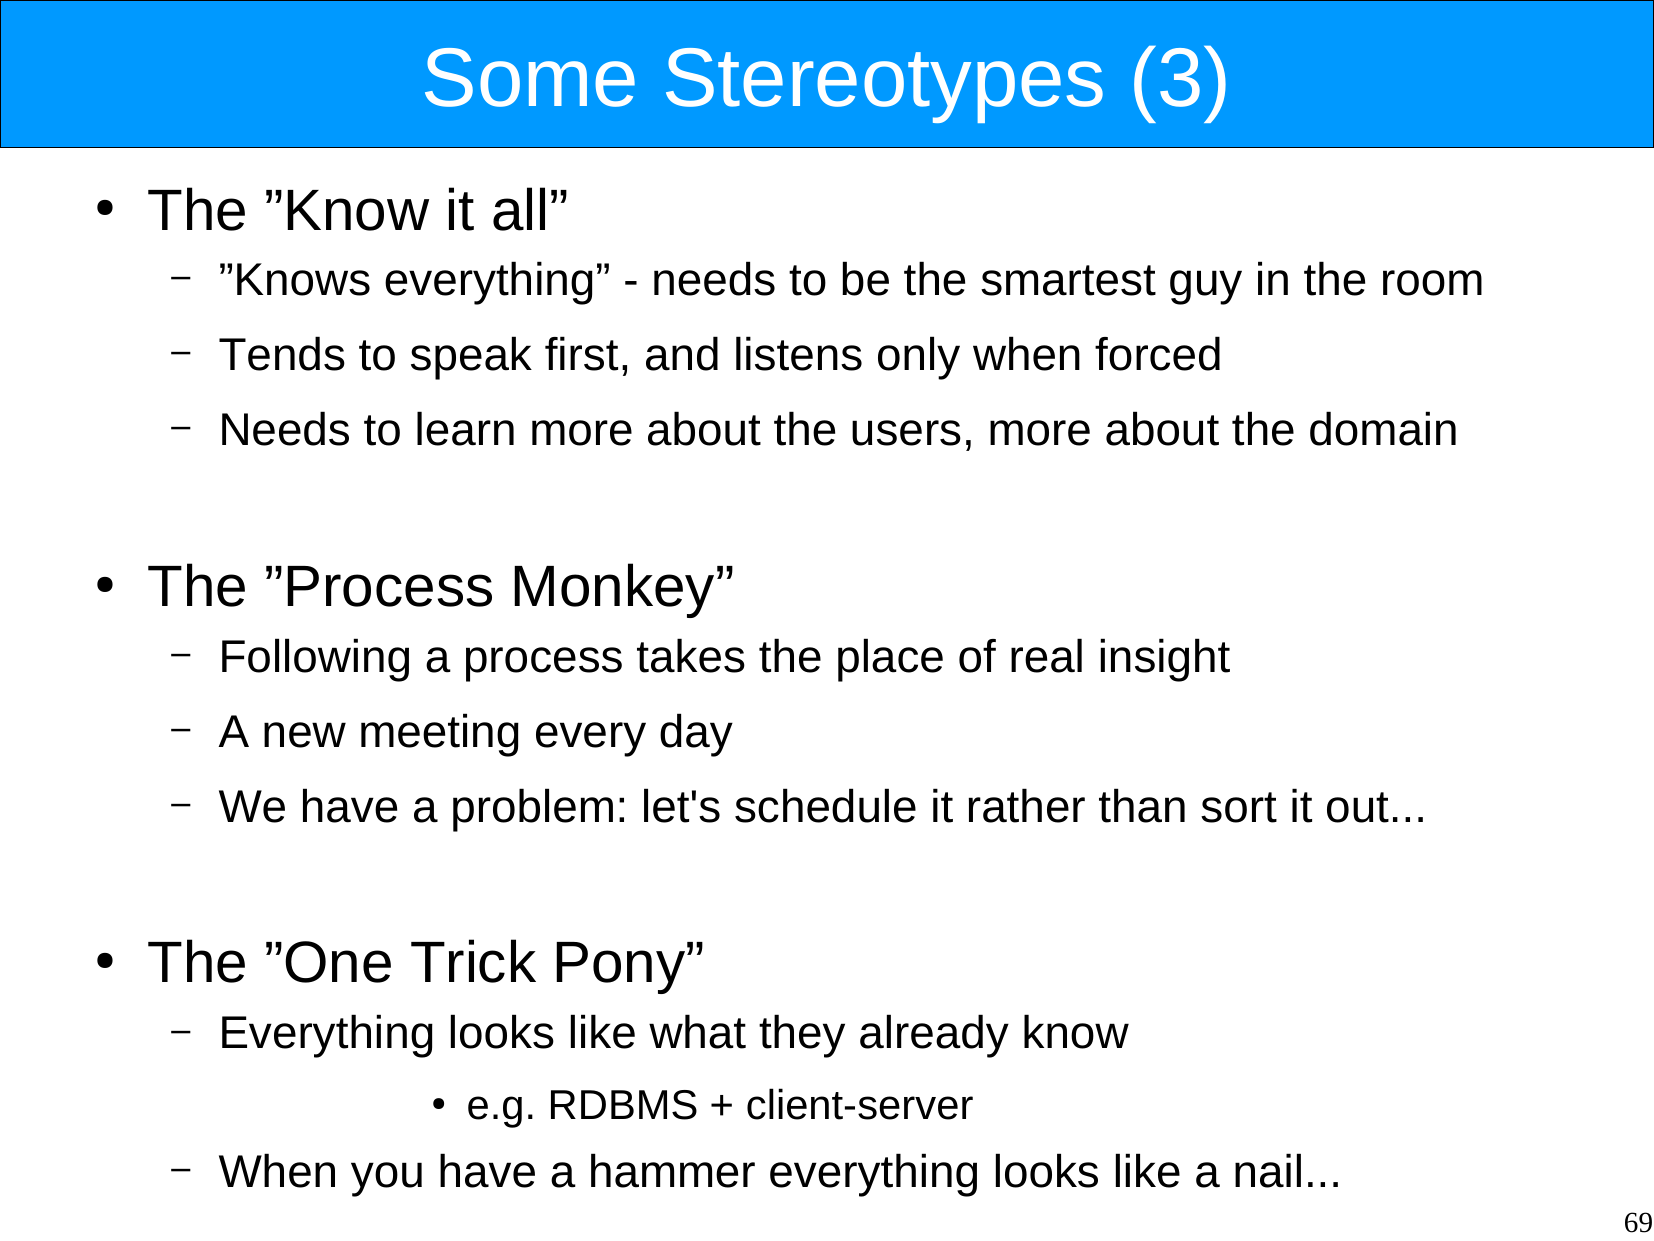

# Some Stereotypes (3)
The ”Know it all”
”Knows everything” - needs to be the smartest guy in the room
Tends to speak first, and listens only when forced
Needs to learn more about the users, more about the domain
The ”Process Monkey”
Following a process takes the place of real insight
A new meeting every day
We have a problem: let's schedule it rather than sort it out...
The ”One Trick Pony”
Everything looks like what they already know
e.g. RDBMS + client-server
When you have a hammer everything looks like a nail...
69